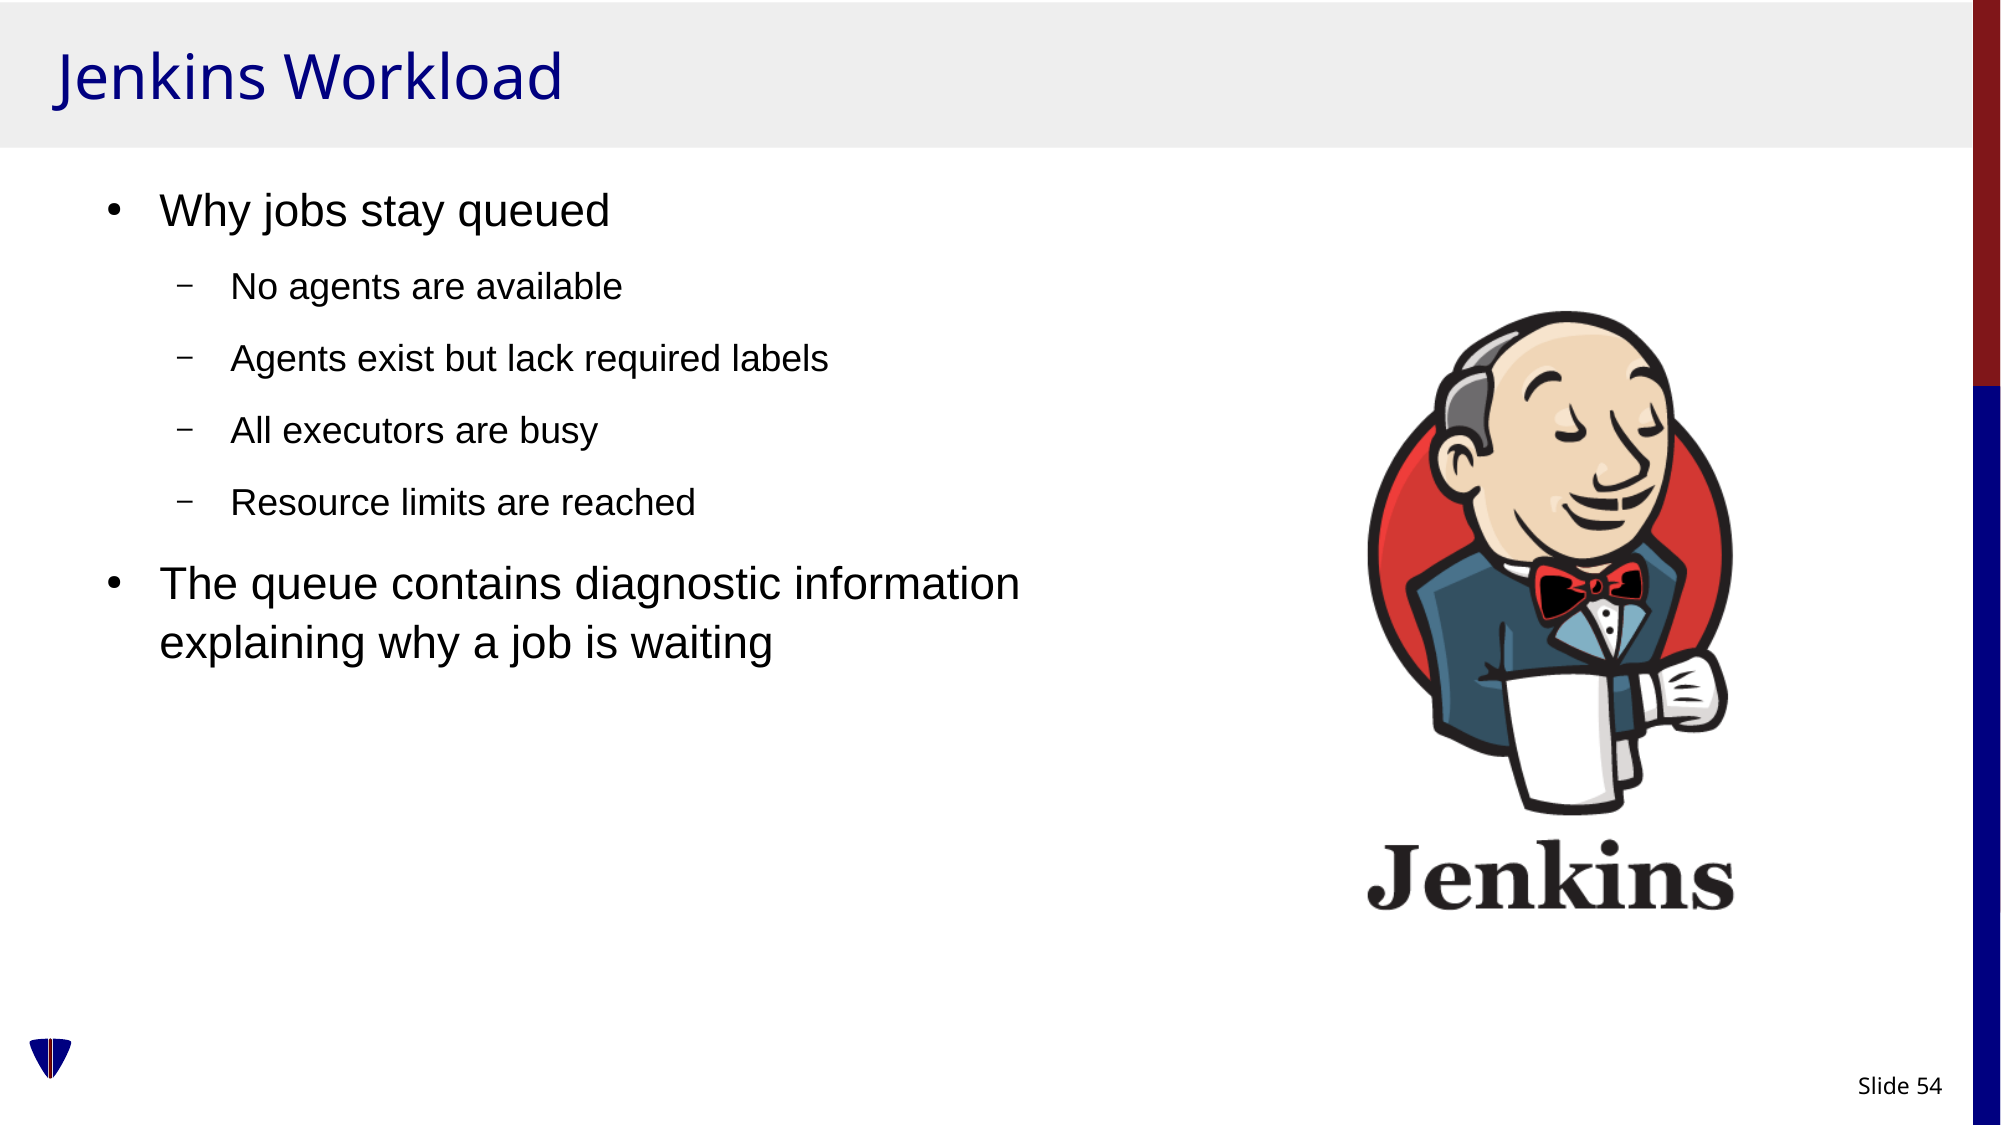

# Jenkins Workload
Why jobs stay queued
No agents are available
Agents exist but lack required labels
All executors are busy
Resource limits are reached
The queue contains diagnostic information explaining why a job is waiting